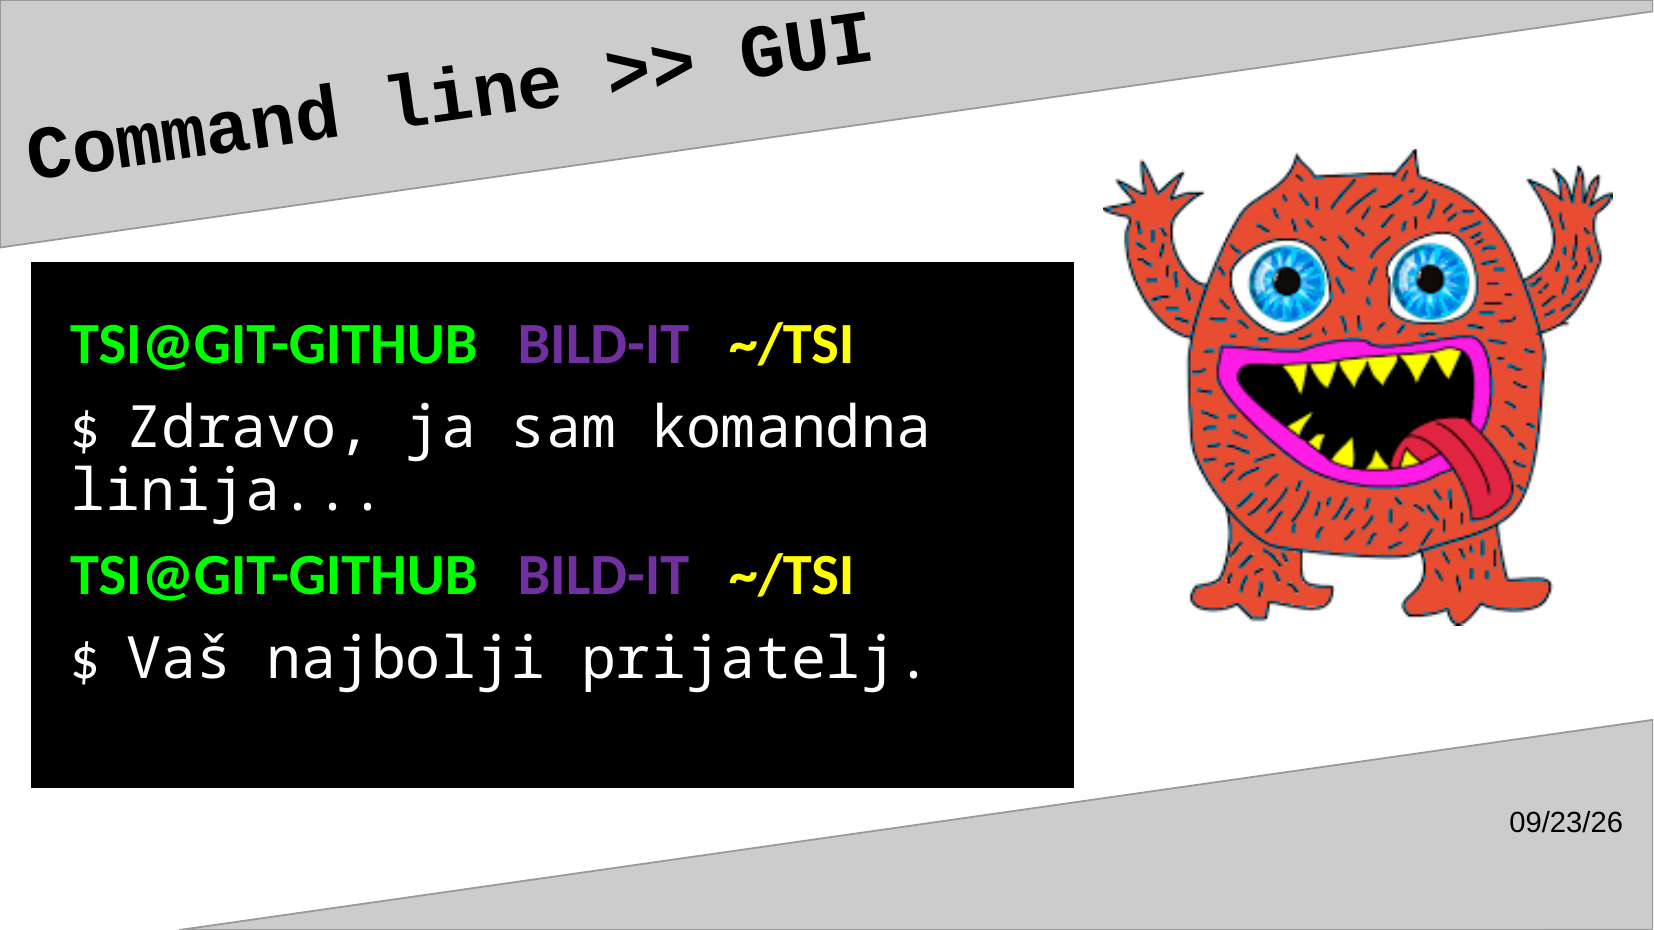

# Command line >> GUI
TSI@GIT-GITHUB BILD-IT ~/TSI
$ Zdravo, ja sam komandna linija...
TSI@GIT-GITHUB BILD-IT ~/TSI
$ Vaš najbolji prijatelj.
17